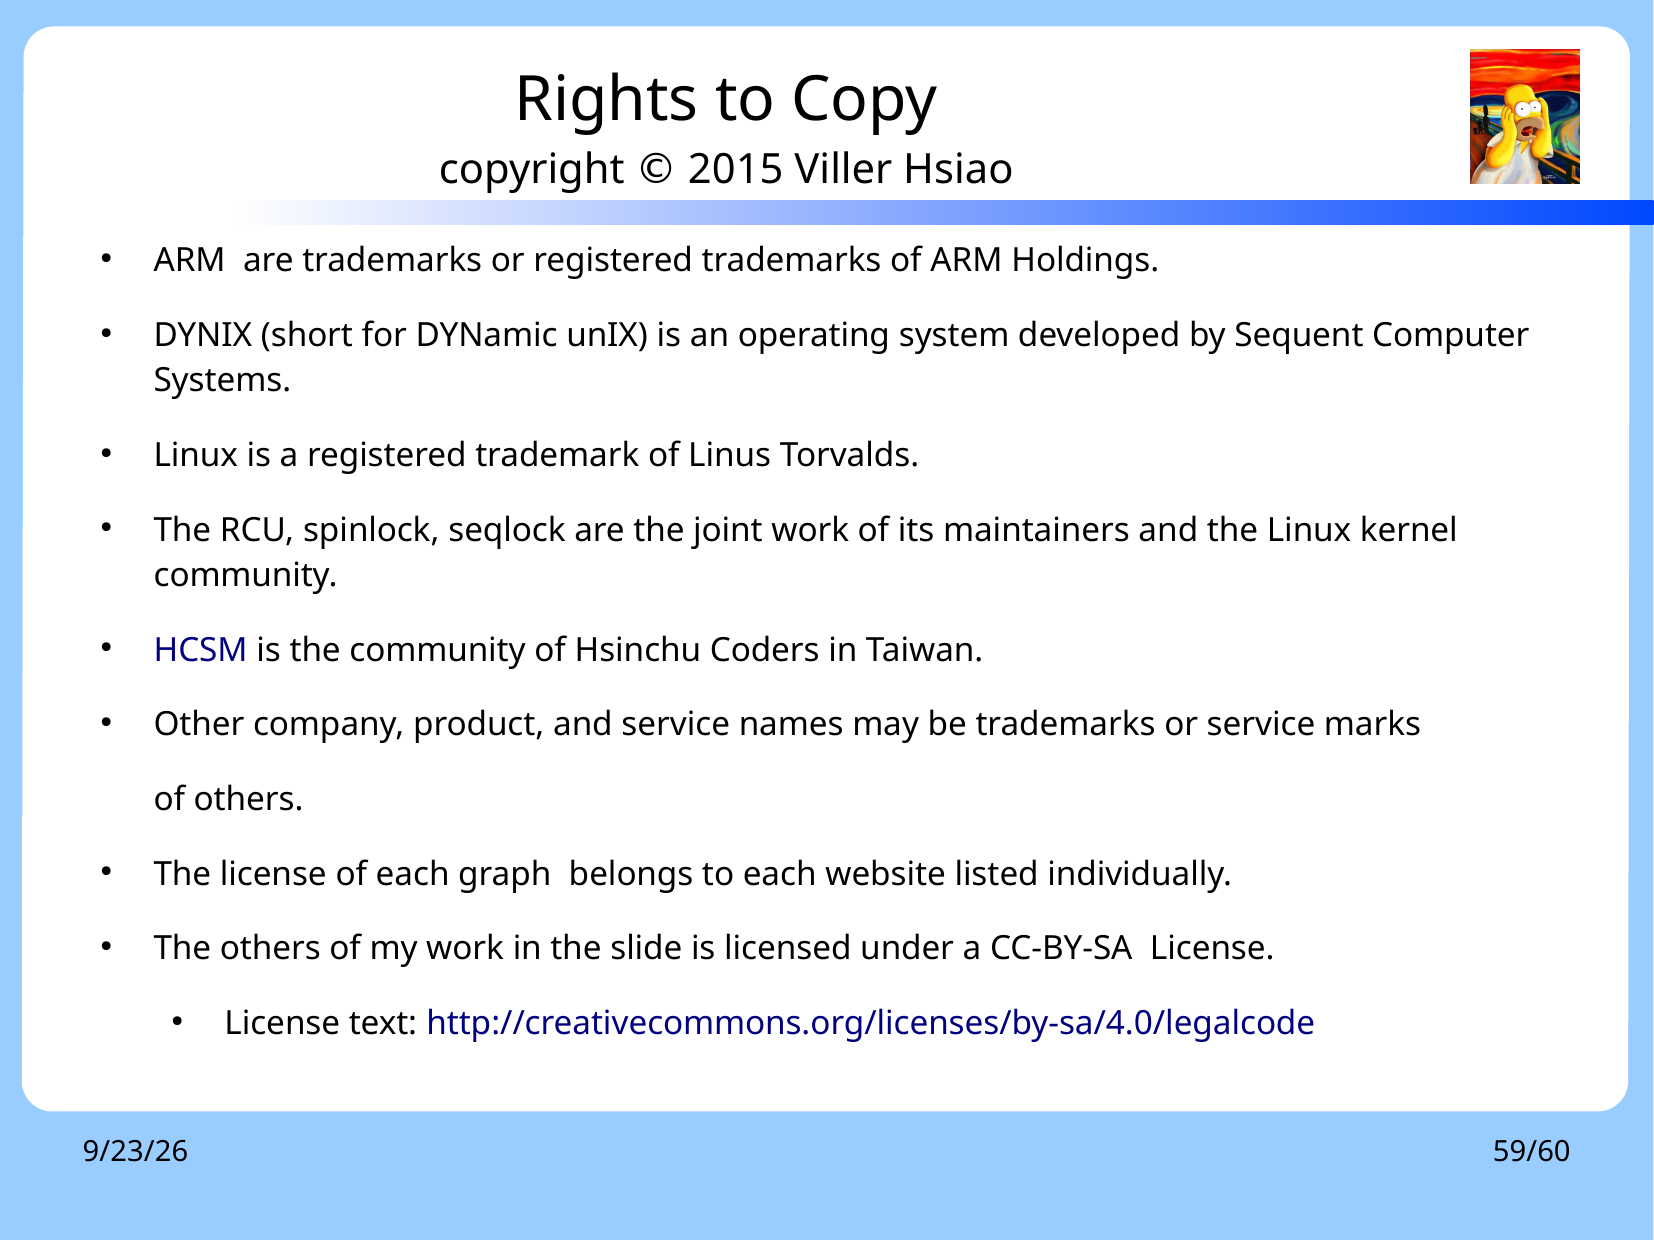

Rights to Copy
copyright © 2015 Viller Hsiao
# ARM are trademarks or registered trademarks of ARM Holdings.
DYNIX (short for DYNamic unIX) is an operating system developed by Sequent Computer Systems.
Linux is a registered trademark of Linus Torvalds.
The RCU, spinlock, seqlock are the joint work of its maintainers and the Linux kernel community.
HCSM is the community of Hsinchu Coders in Taiwan.
Other company, product, and service names may be trademarks or service marks
of others.
The license of each graph belongs to each website listed individually.
The others of my work in the slide is licensed under a CC-BY-SA License.
License text: http://creativecommons.org/licenses/by-sa/4.0/legalcode
59